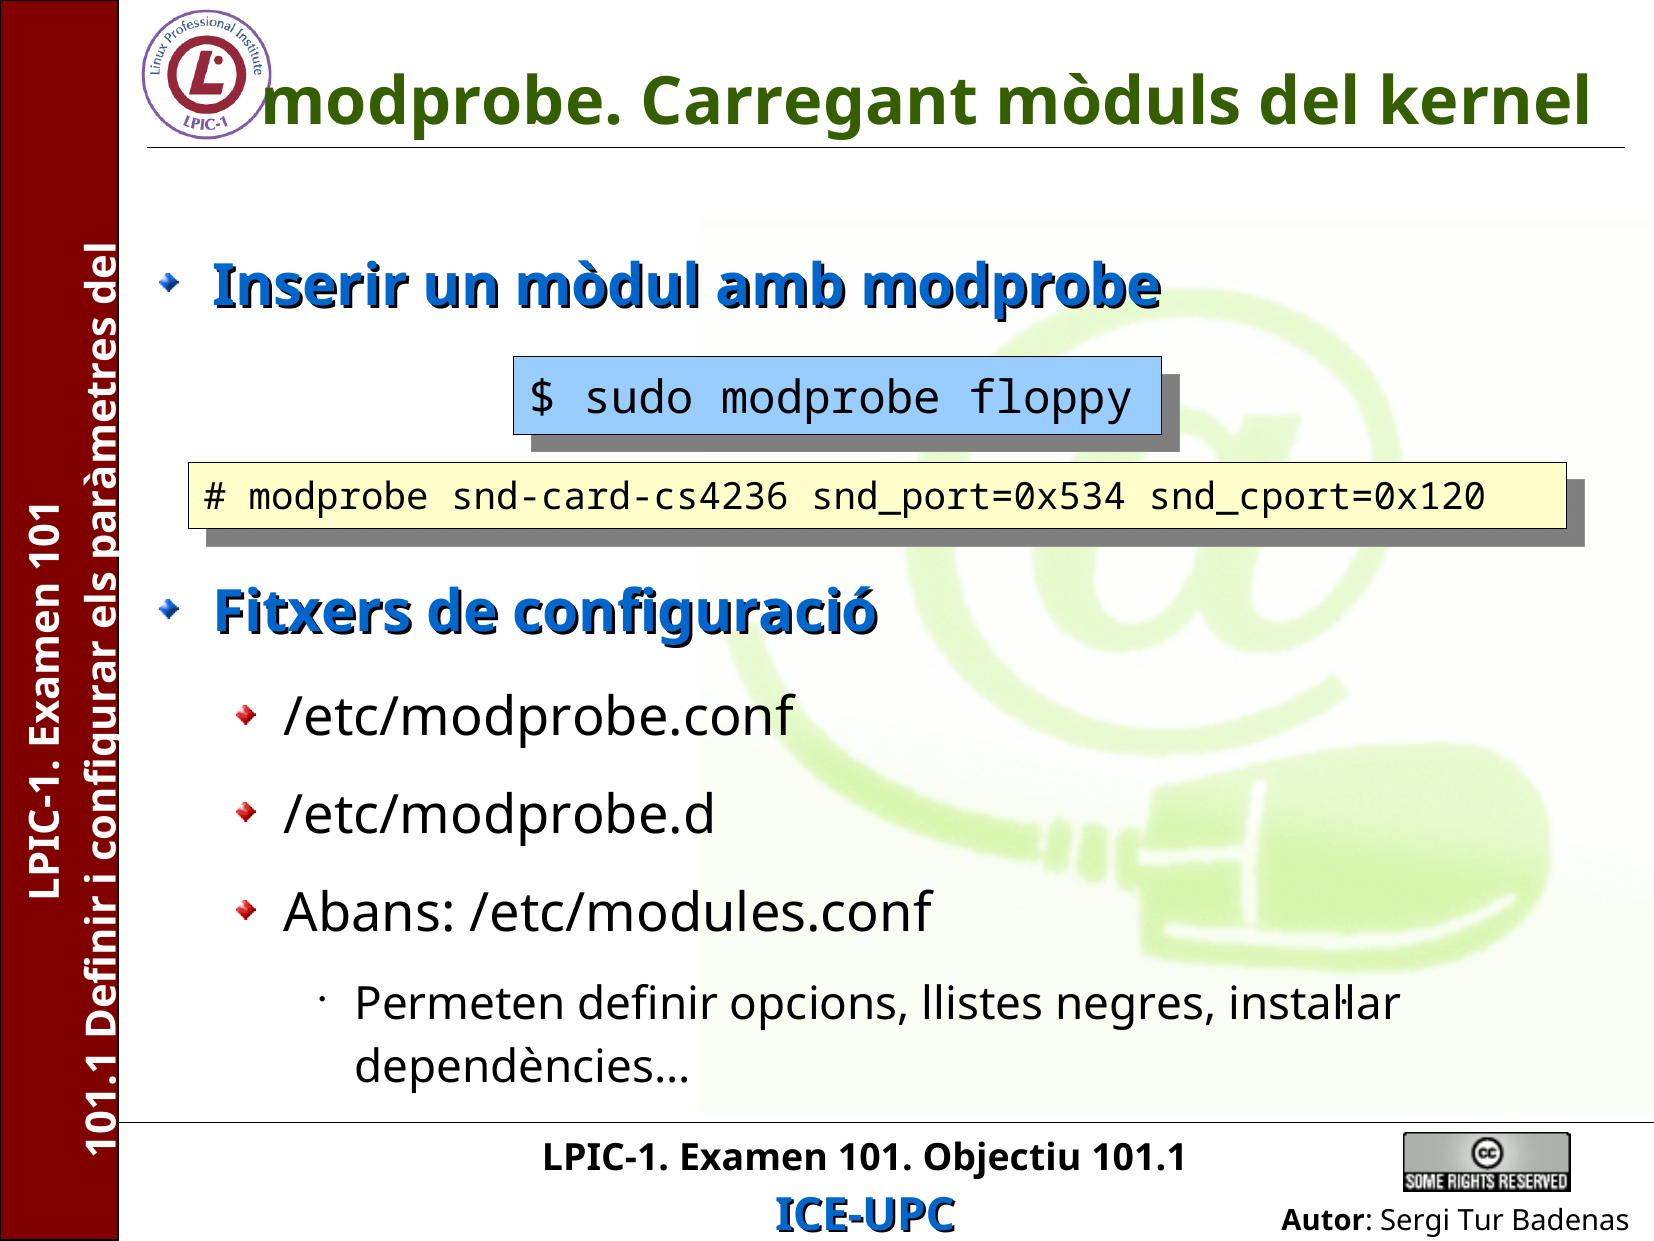

modprobe. Carregant mòduls del kernel
# Inserir un mòdul amb modprobe
Fitxers de configuració
/etc/modprobe.conf
/etc/modprobe.d
Abans: /etc/modules.conf
Permeten definir opcions, llistes negres, instal·lar dependències...
$ sudo modprobe floppy
# modprobe snd-card-cs4236 snd_port=0x534 snd_cport=0x120